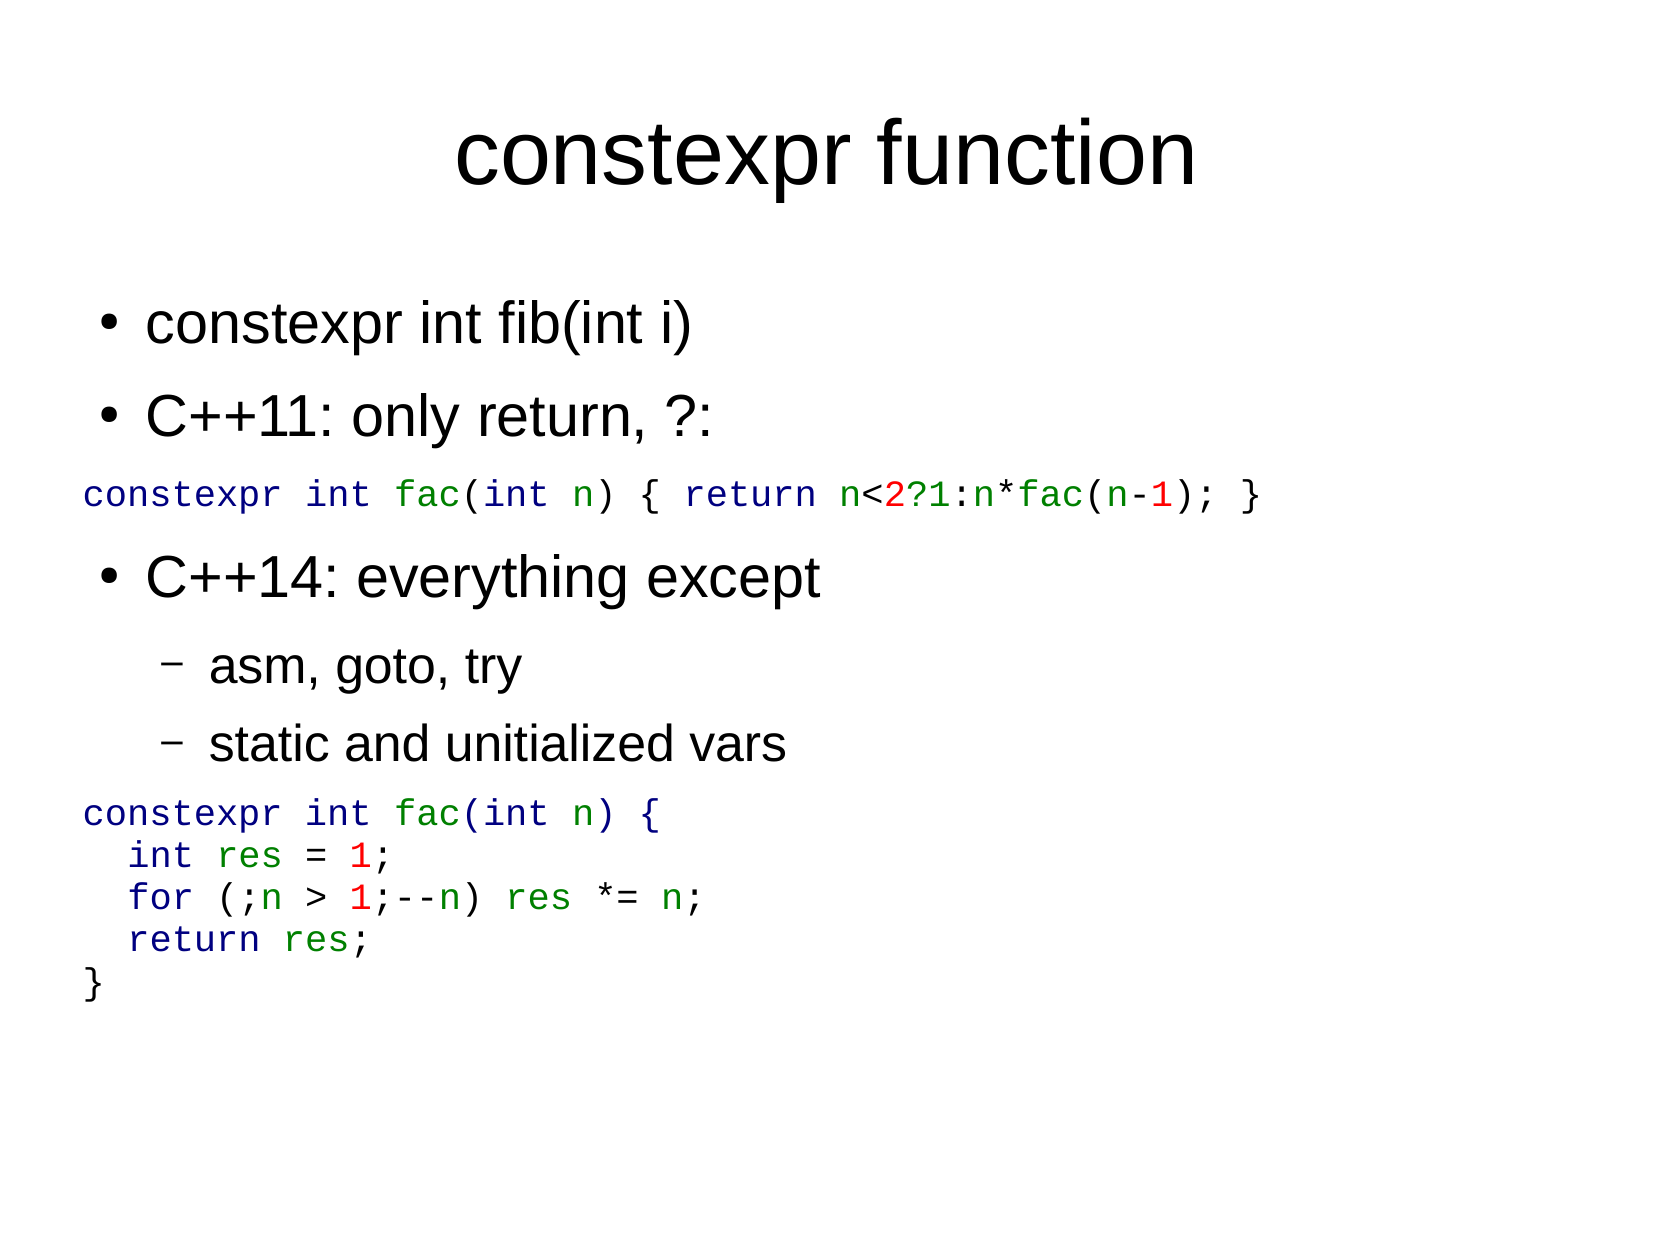

# constexpr function
constexpr int fib(int i)
C++11: only return, ?:
constexpr int fac(int n) { return n<2?1:n*fac(n-1); }
C++14: everything except
asm, goto, try
static and unitialized vars
constexpr int fac(int n) {
 int res = 1;
 for (;n > 1;--n) res *= n;
 return res;
}